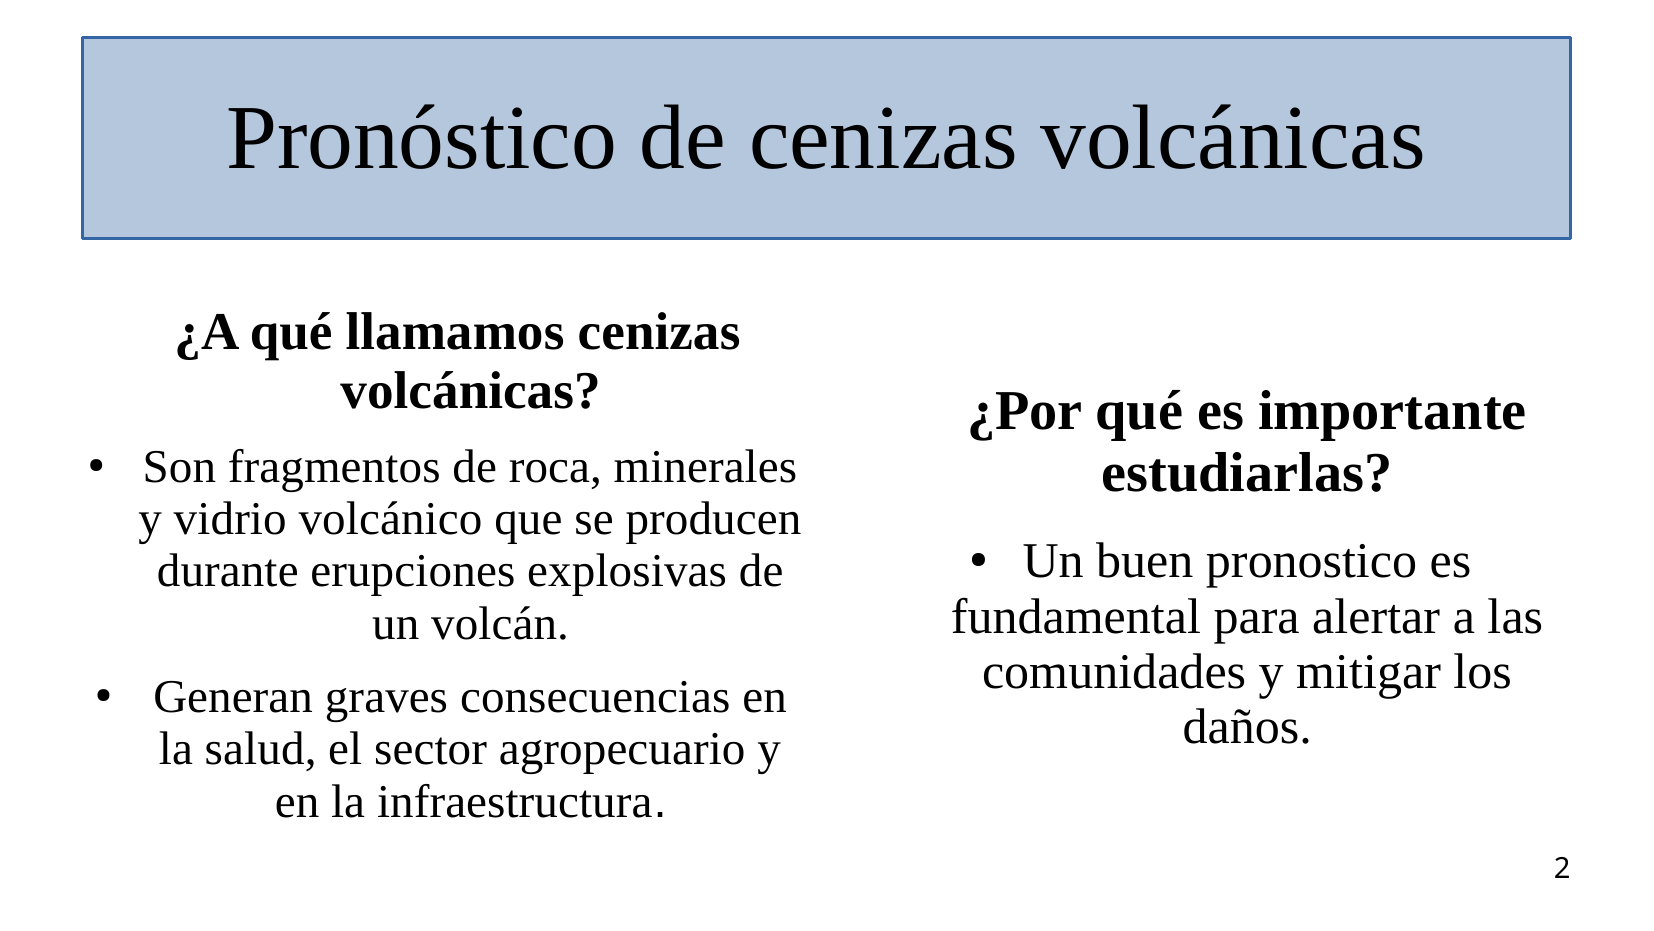

# Pronóstico de cenizas volcánicas
¿Por qué es importante estudiarlas?
Un buen pronostico es fundamental para alertar a las comunidades y mitigar los daños.
¿A qué llamamos cenizas volcánicas?
Son fragmentos de roca, minerales y vidrio volcánico que se producen durante erupciones explosivas de un volcán.
Generan graves consecuencias en la salud, el sector agropecuario y en la infraestructura.
2